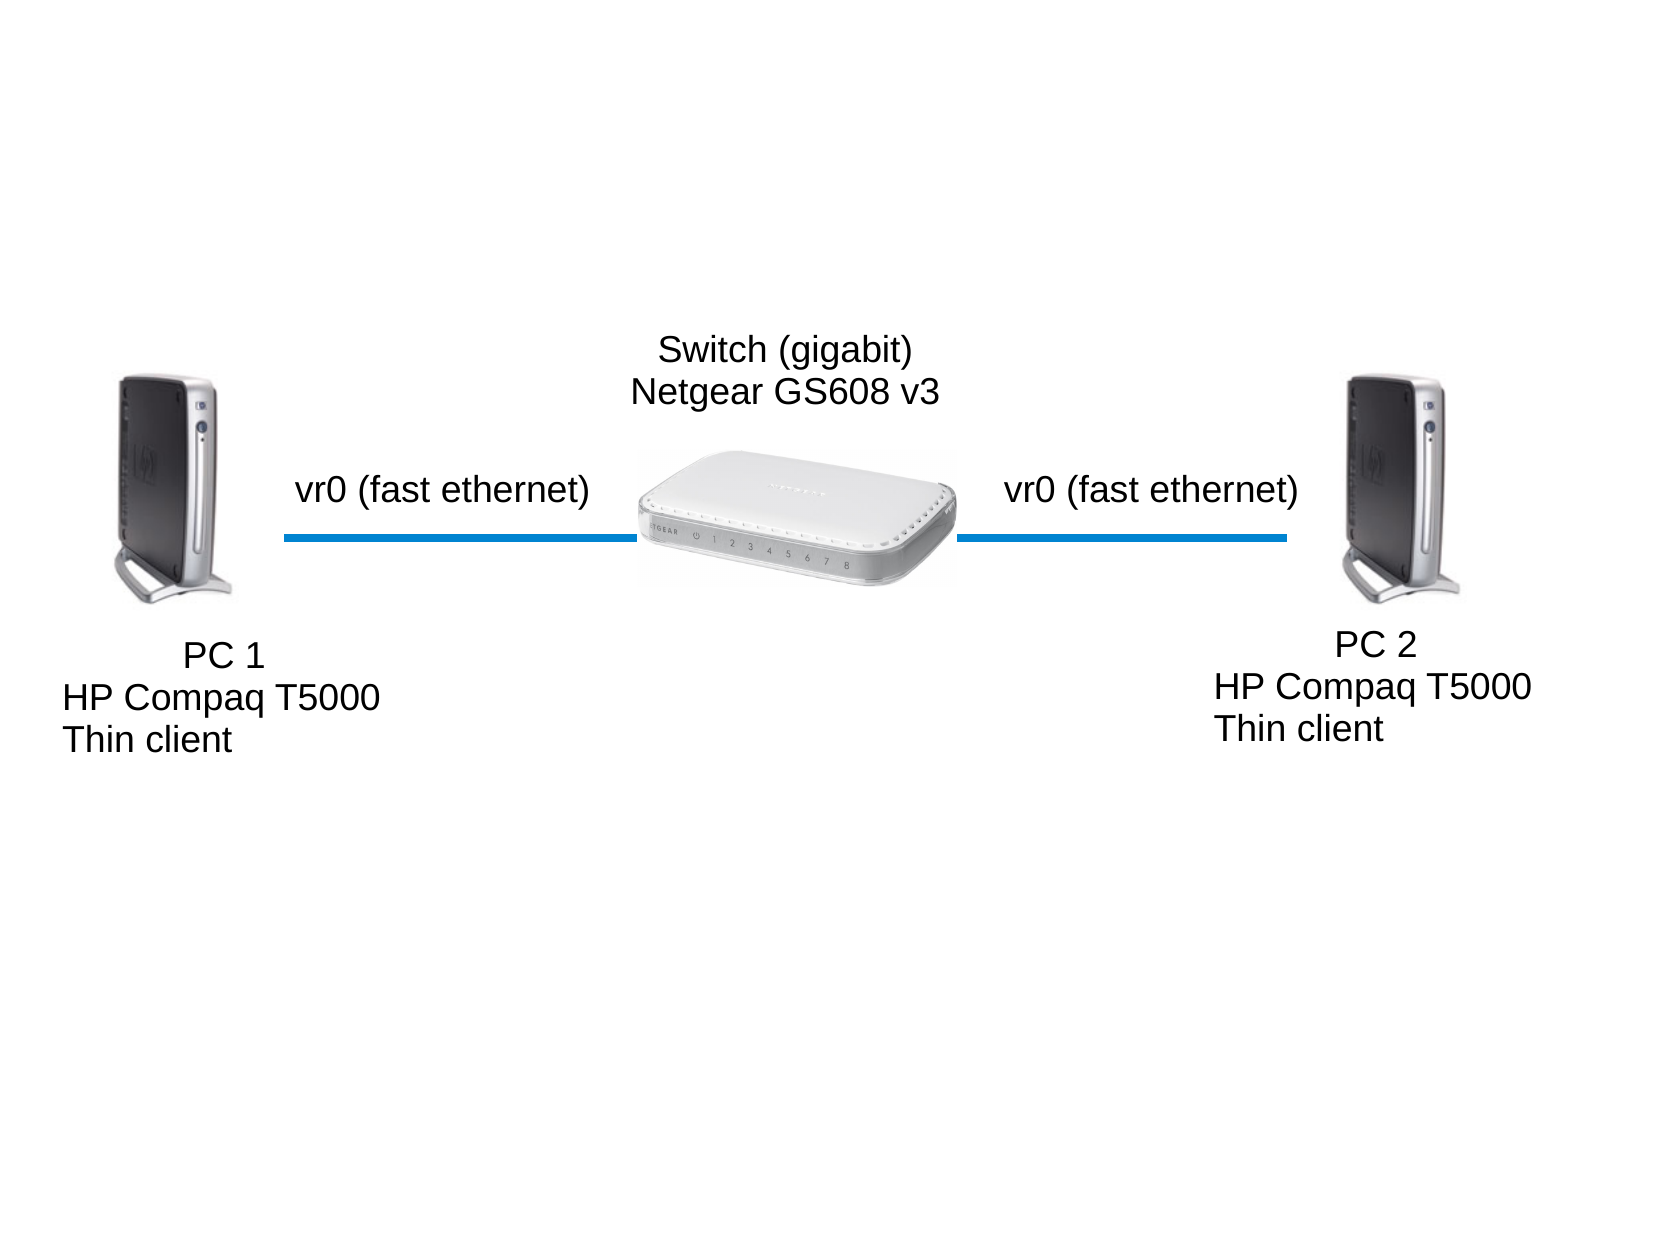

Switch (gigabit)
Netgear GS608 v3
vr0 (fast ethernet)
vr0 (fast ethernet)
PC 2
HP Compaq T5000
Thin client
PC 1
HP Compaq T5000
Thin client